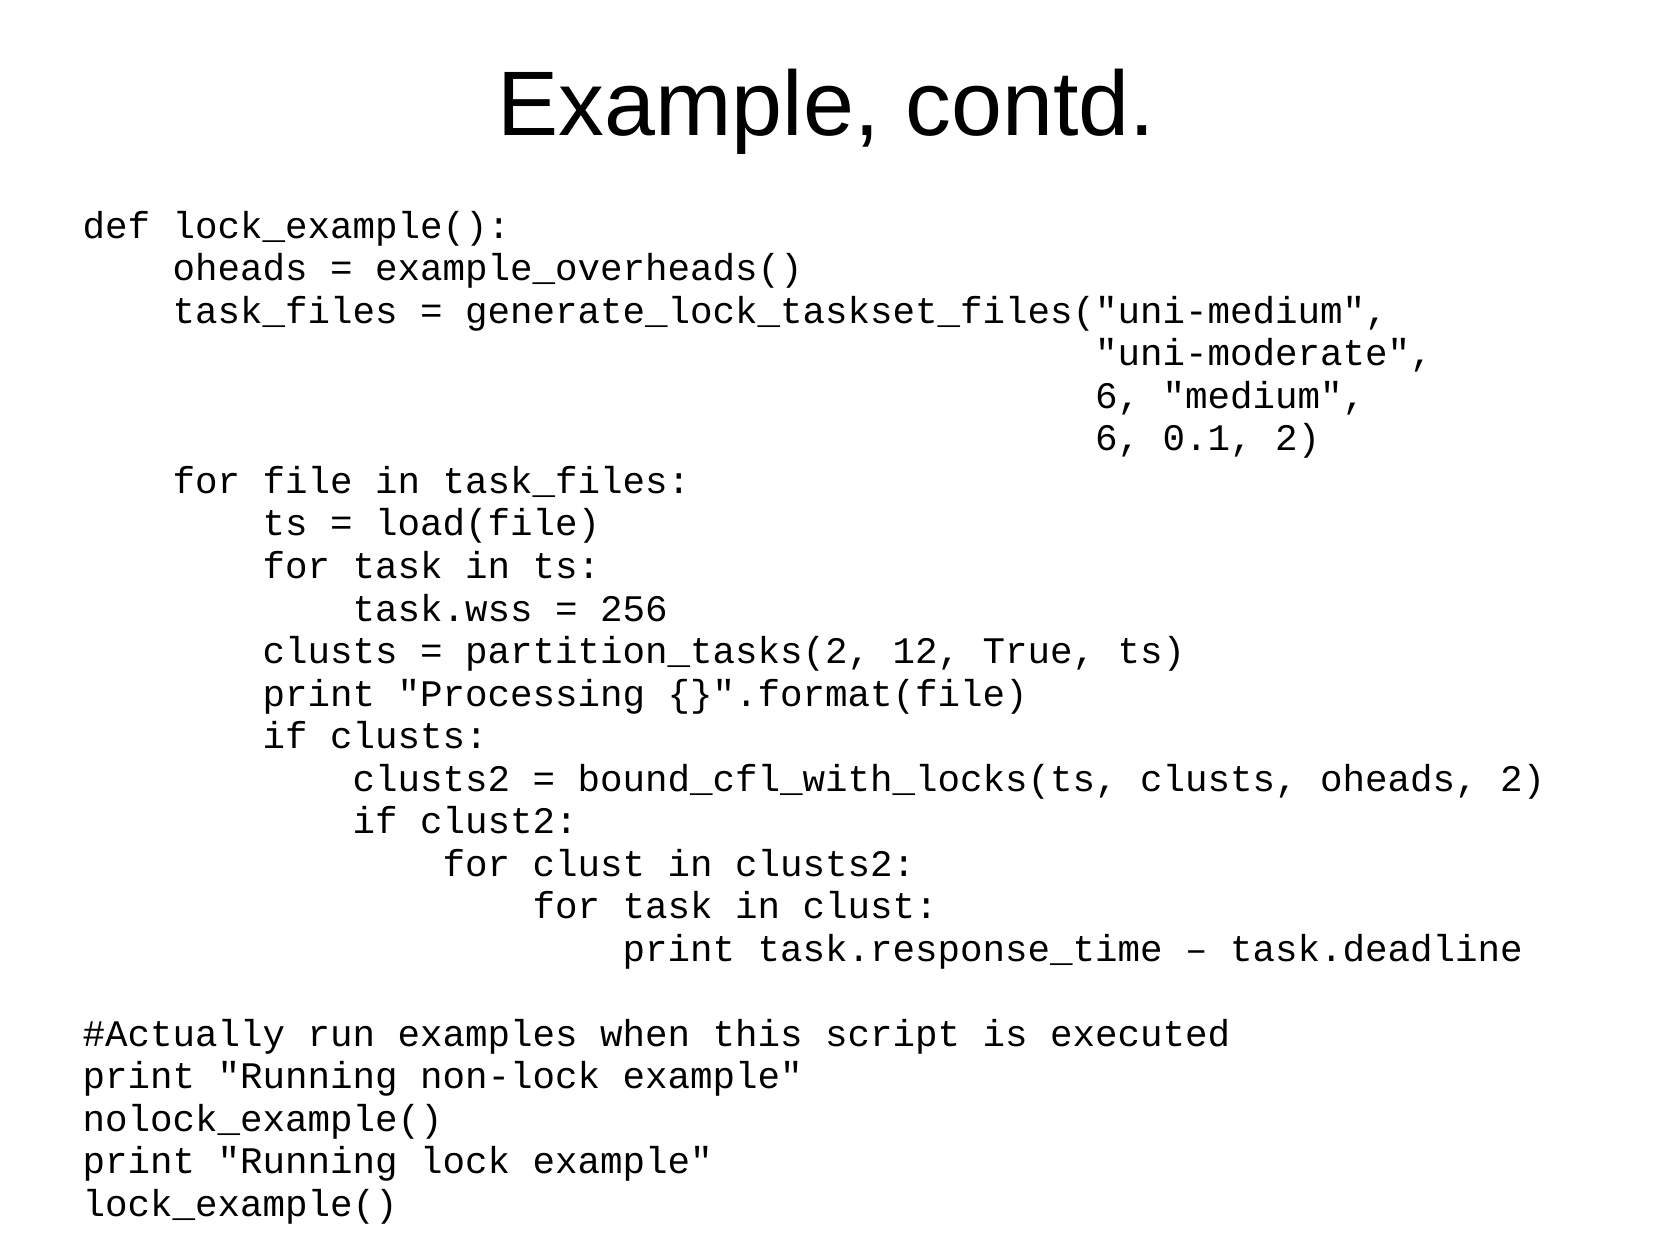

# Example, contd.
def lock_example():
 oheads = example_overheads()
 task_files = generate_lock_taskset_files("uni-medium",
 "uni-moderate",
 6, "medium",
 6, 0.1, 2)
 for file in task_files:
 ts = load(file)
 for task in ts:
 task.wss = 256
 clusts = partition_tasks(2, 12, True, ts)
 print "Processing {}".format(file)
 if clusts:
 clusts2 = bound_cfl_with_locks(ts, clusts, oheads, 2)
 if clust2:
 for clust in clusts2:
 for task in clust:
 print task.response_time – task.deadline
#Actually run examples when this script is executed
print "Running non-lock example"
nolock_example()
print "Running lock example"
lock_example()